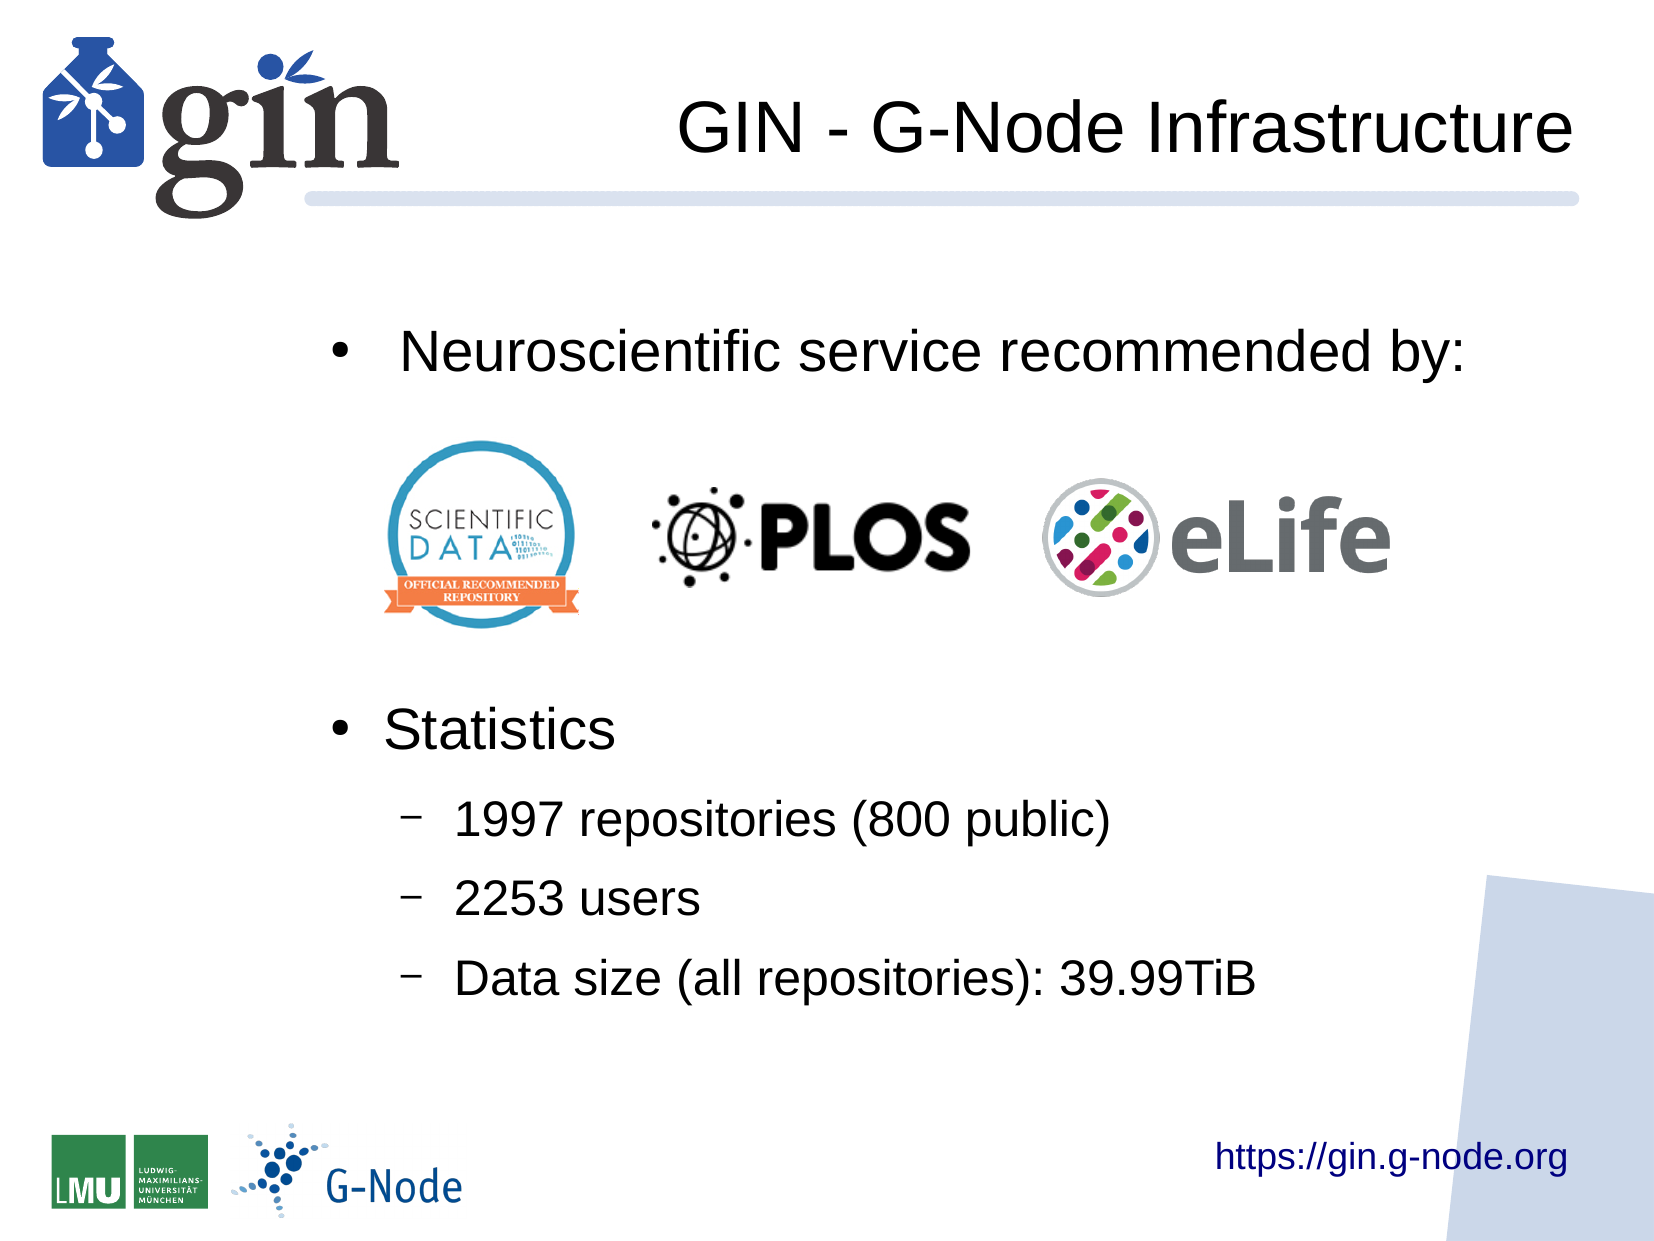

GIN - G-Node Infrastructure
# Neuroscientific service recommended by:
Statistics
1997 repositories (800 public)
2253 users
Data size (all repositories): 39.99TiB
https://gin.g-node.org